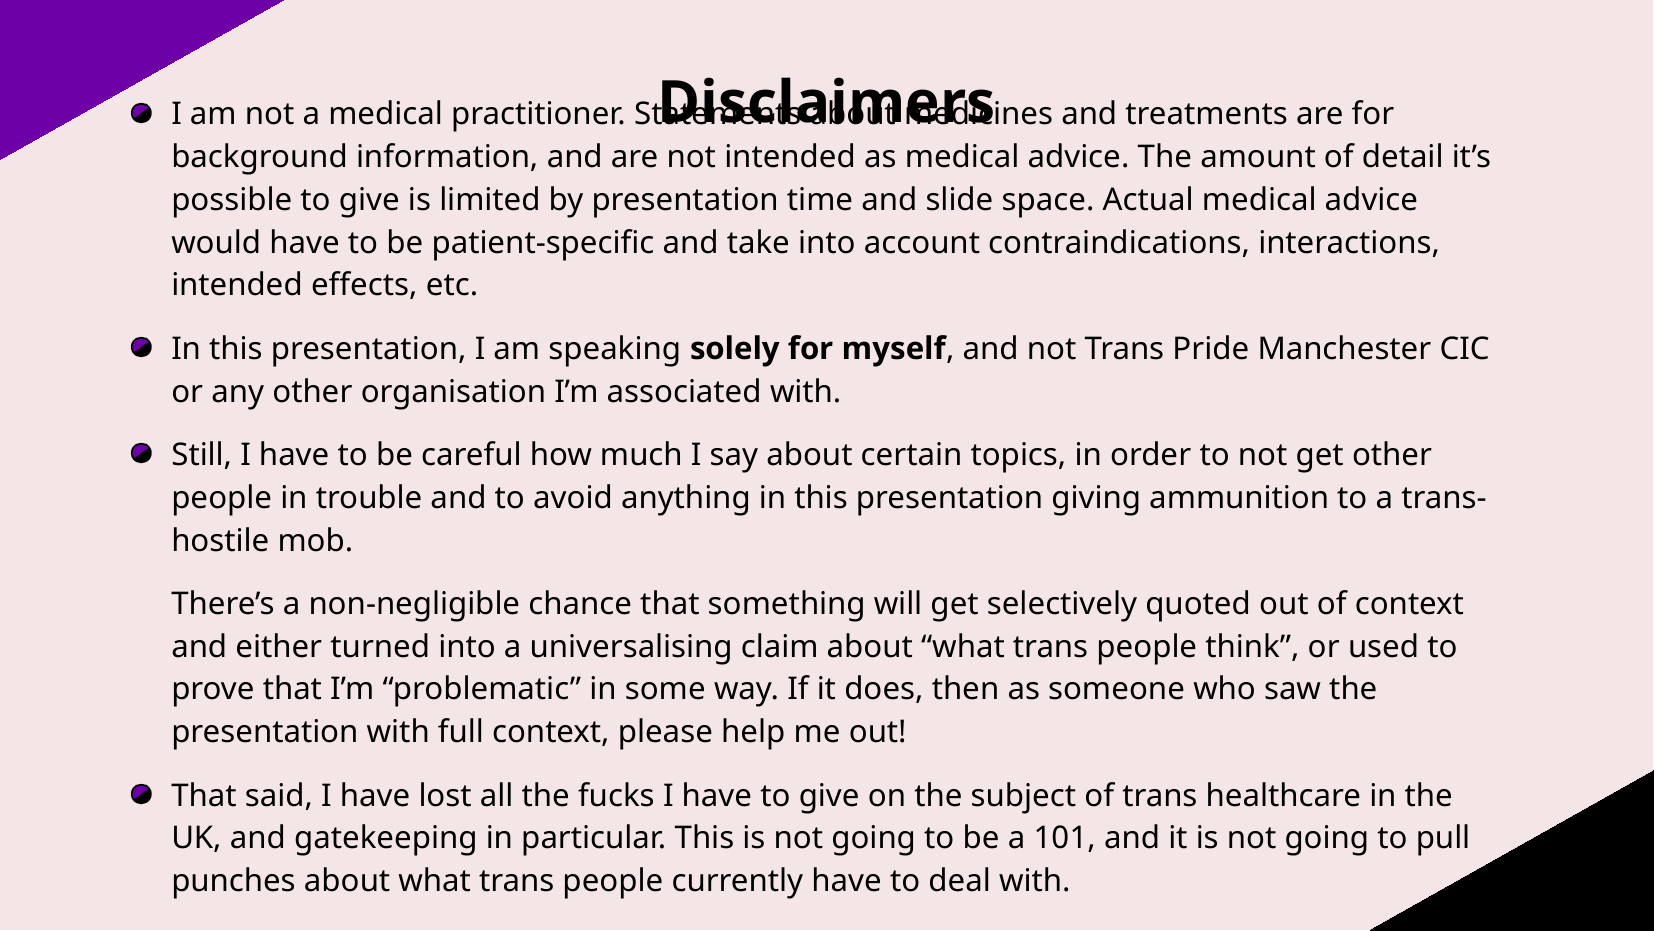

# Disclaimers
I am not a medical practitioner. Statements about medicines and treatments are for background information, and are not intended as medical advice. The amount of detail it’s possible to give is limited by presentation time and slide space. Actual medical advice would have to be patient-specific and take into account contraindications, interactions, intended effects, etc.
In this presentation, I am speaking solely for myself, and not Trans Pride Manchester CIC or any other organisation I’m associated with.
Still, I have to be careful how much I say about certain topics, in order to not get other people in trouble and to avoid anything in this presentation giving ammunition to a trans-hostile mob.
There’s a non-negligible chance that something will get selectively quoted out of context and either turned into a universalising claim about “what trans people think”, or used to prove that I’m “problematic” in some way. If it does, then as someone who saw the presentation with full context, please help me out!
That said, I have lost all the fucks I have to give on the subject of trans healthcare in the UK, and gatekeeping in particular. This is not going to be a 101, and it is not going to pull punches about what trans people currently have to deal with.